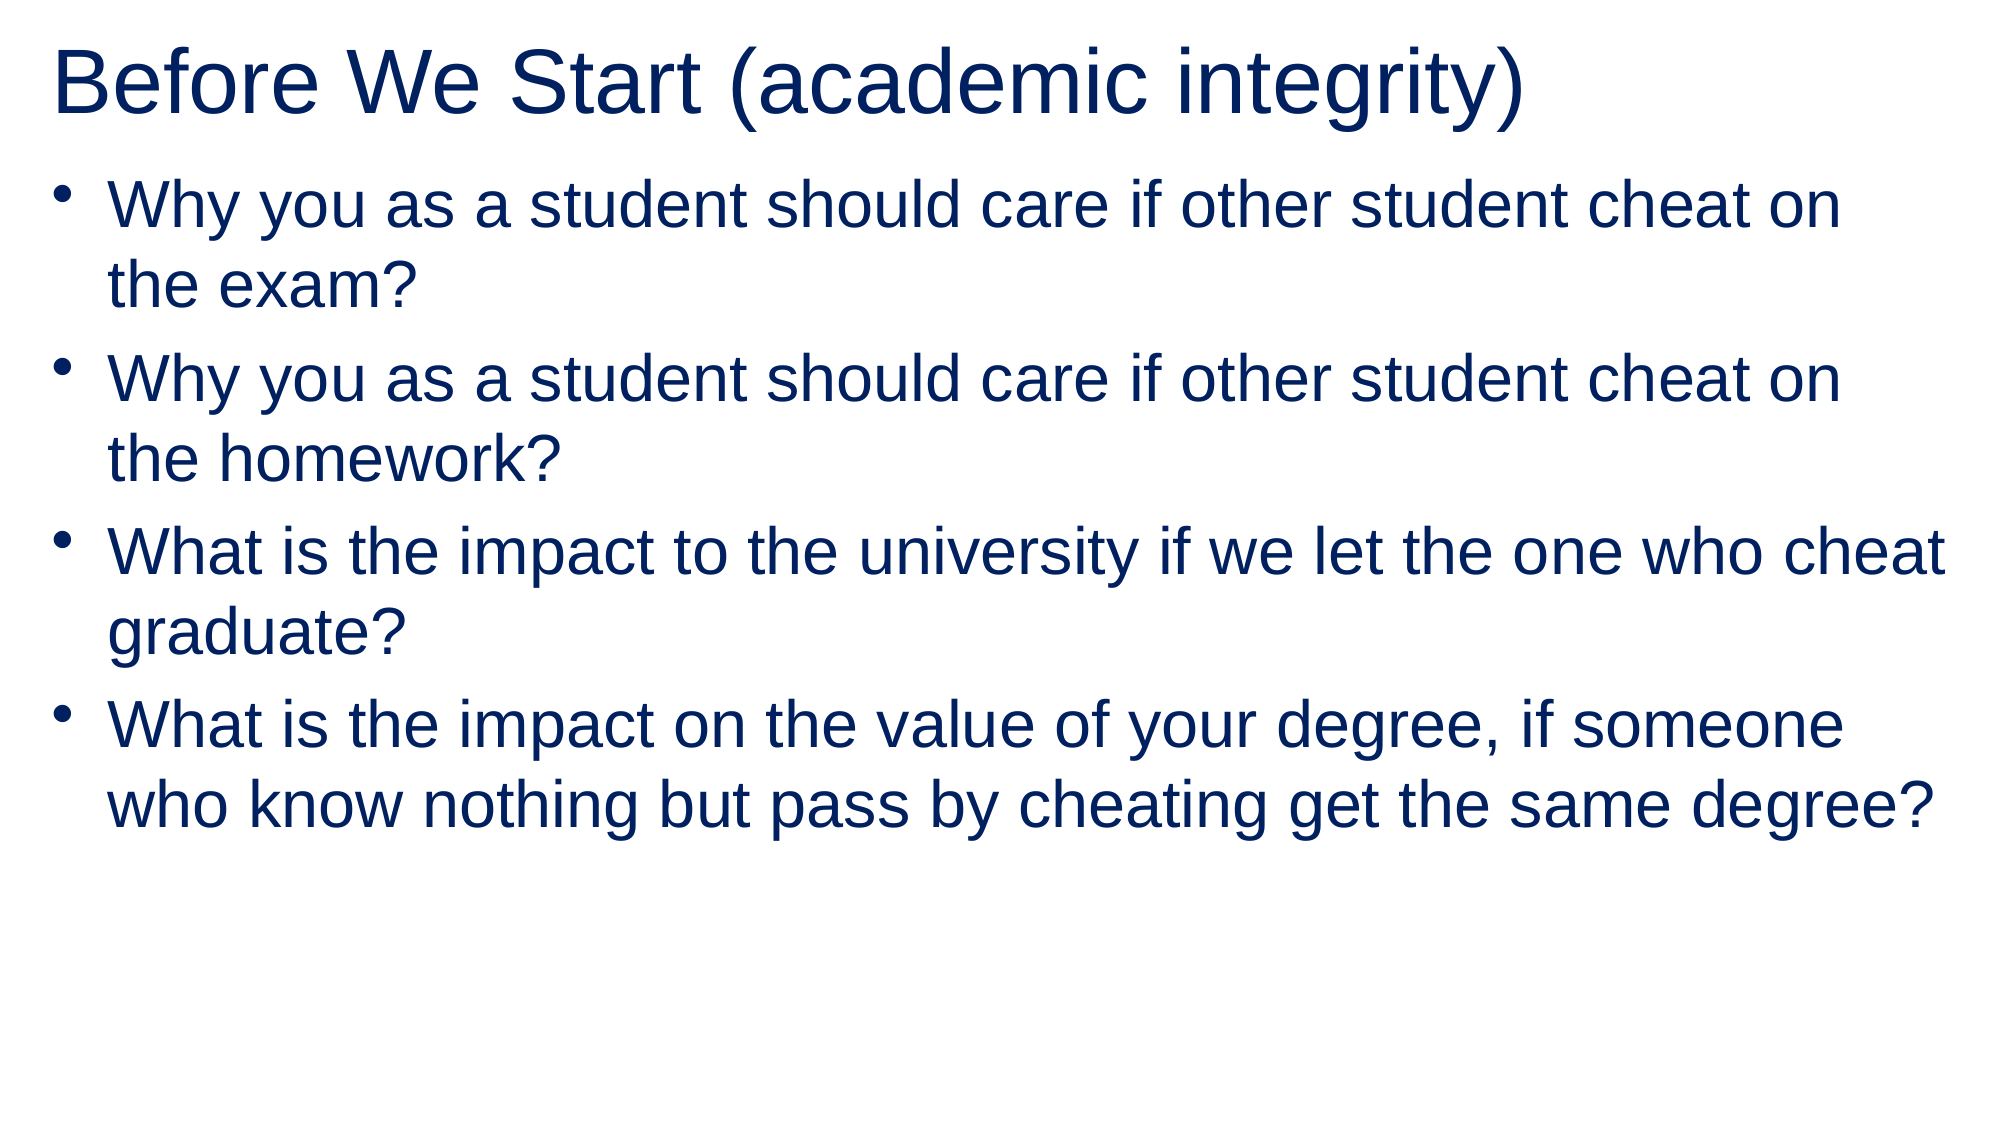

# Before We Start (academic integrity)
Why you as a student should care if other student cheat on the exam?
Why you as a student should care if other student cheat on the homework?
What is the impact to the university if we let the one who cheat graduate?
What is the impact on the value of your degree, if someone who know nothing but pass by cheating get the same degree?